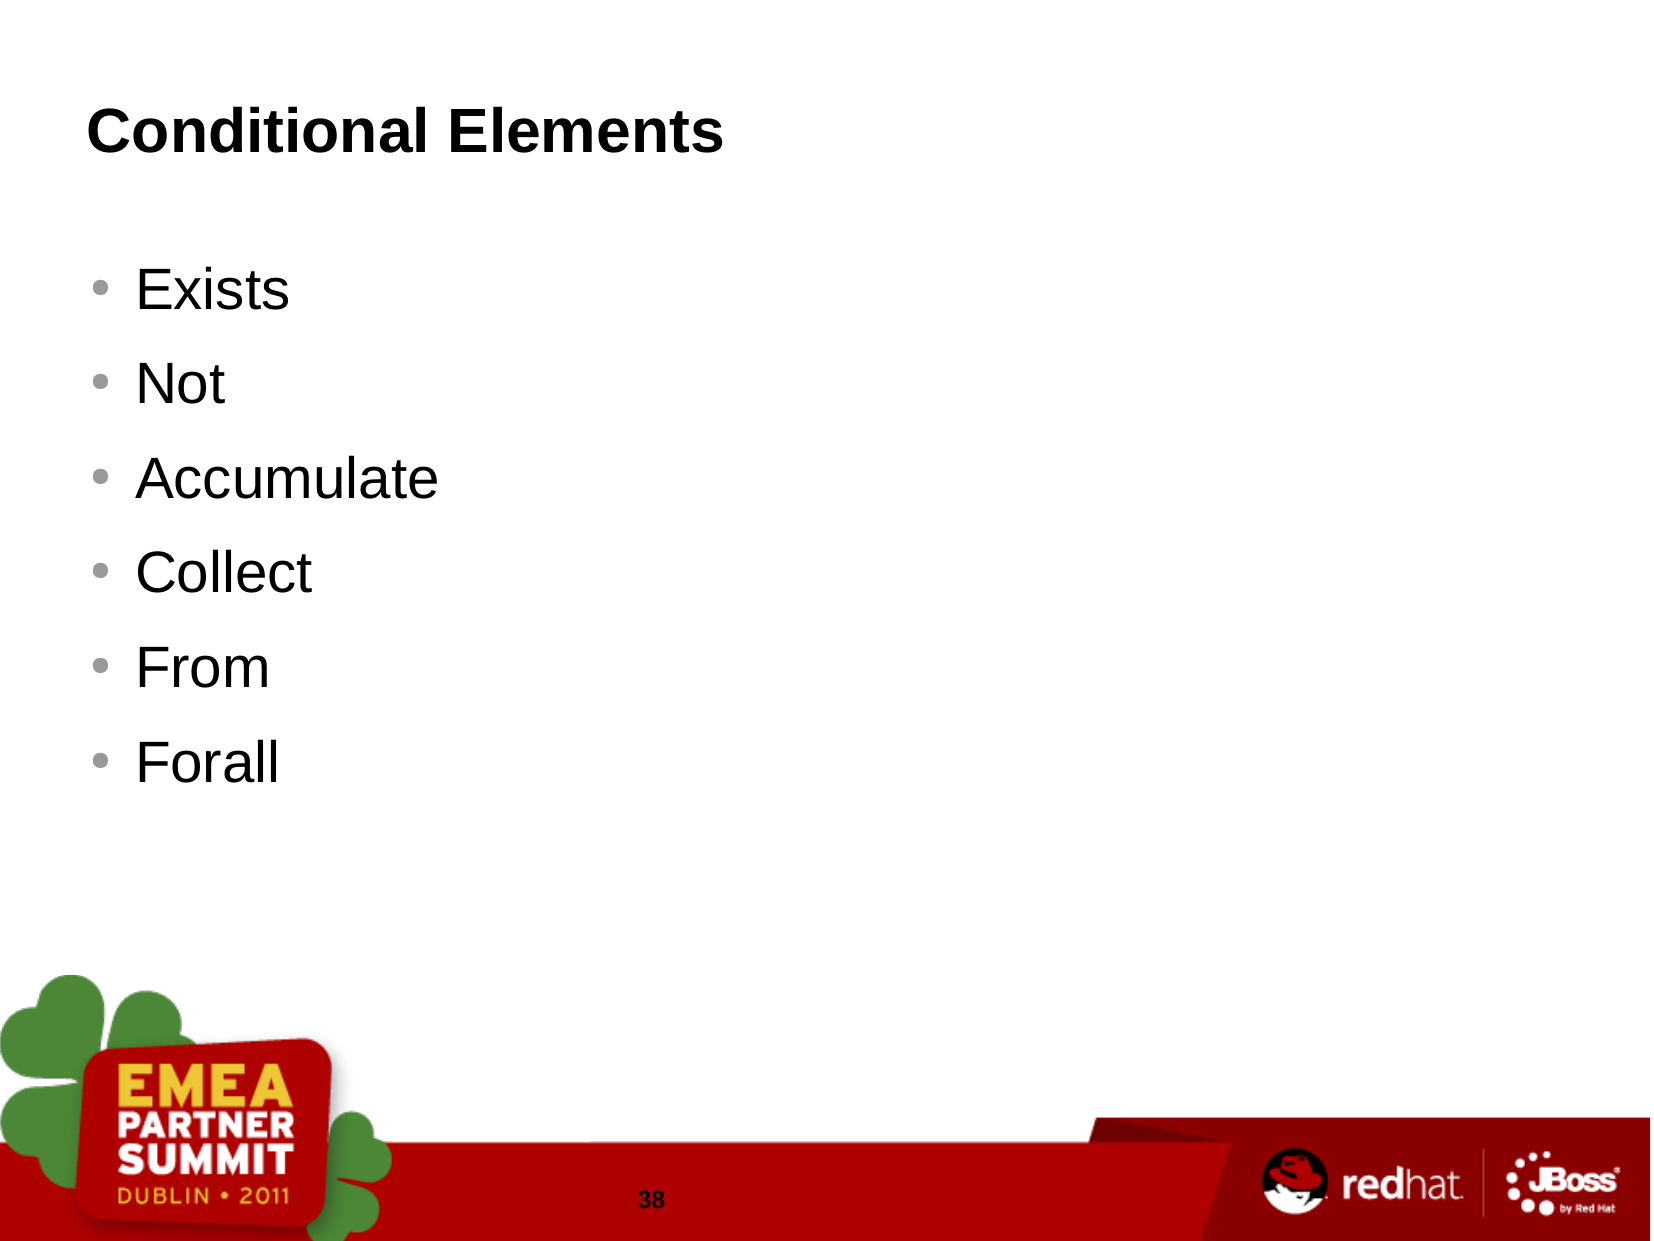

# Conditional Elements
Exists
Not
Accumulate
Collect
From
Forall